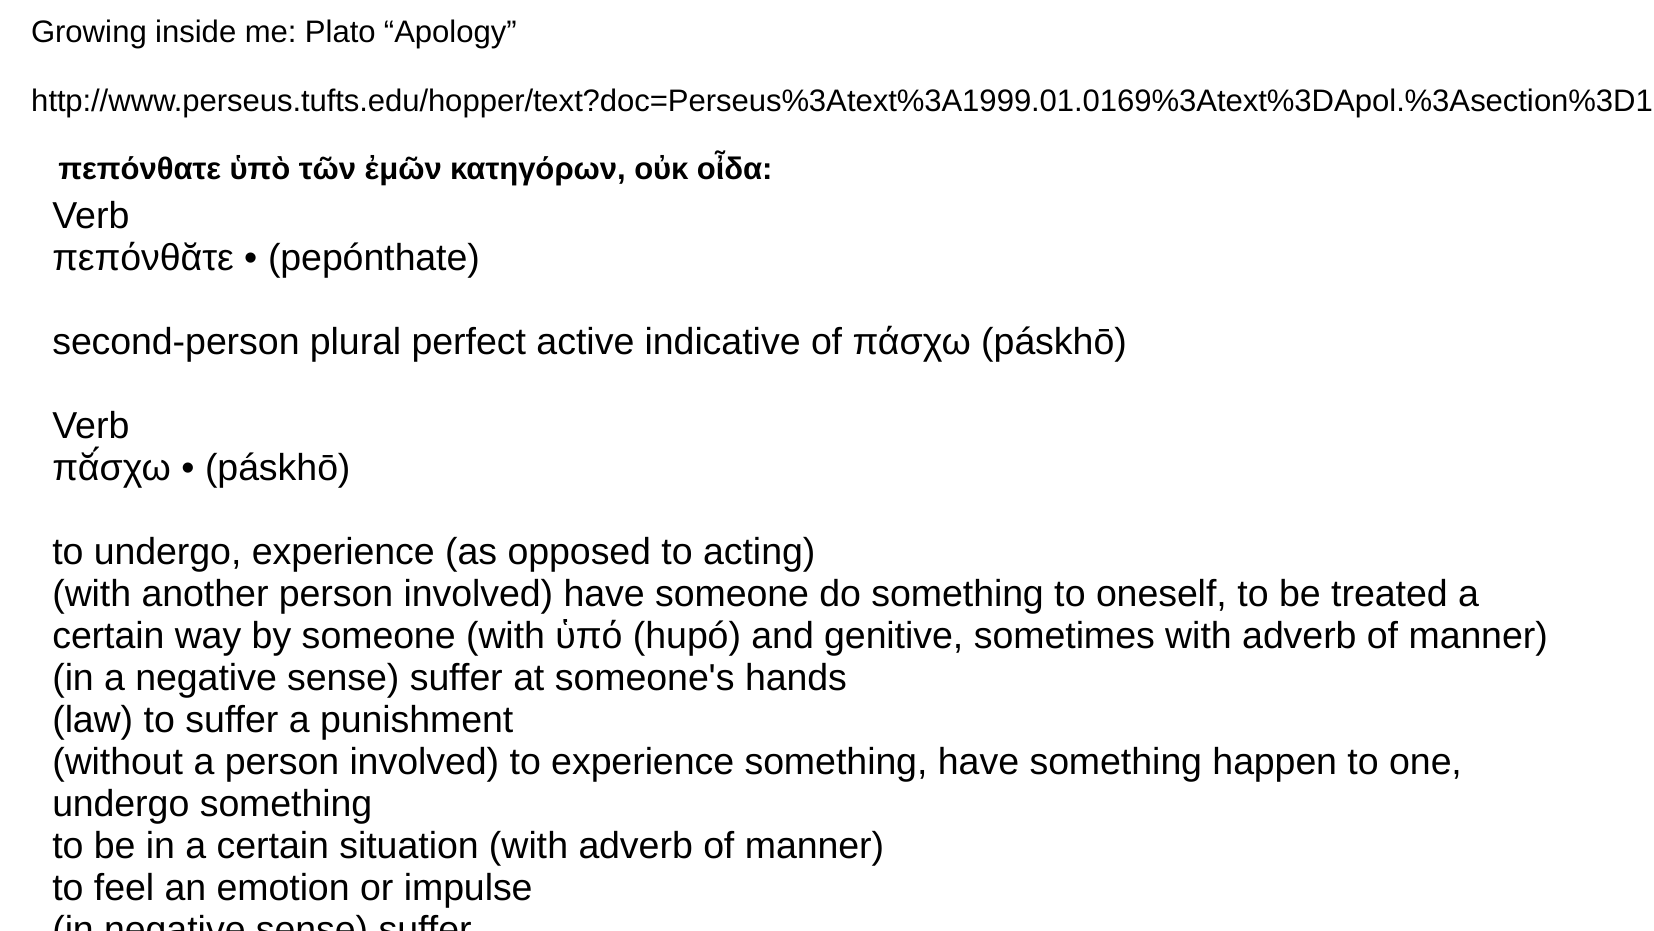

Growing inside me: Plato “Apology”
http://www.perseus.tufts.edu/hopper/text?doc=Perseus%3Atext%3A1999.01.0169%3Atext%3DApol.%3Asection%3D17a
πεπόνθατε ὑπὸ τῶν ἐμῶν κατηγόρων, οὐκ οἶδα:
Verb
πεπόνθᾰτε • (pepónthate)
second-person plural perfect active indicative of πάσχω (páskhō)
Verb
πᾰ́σχω • (páskhō)
to undergo, experience (as opposed to acting)
(with another person involved) have someone do something to oneself, to be treated a certain way by someone (with ὑπό (hupó) and genitive, sometimes with adverb of manner)
(in a negative sense) suffer at someone's hands
(law) to suffer a punishment
(without a person involved) to experience something, have something happen to one, undergo something
to be in a certain situation (with adverb of manner)
to feel an emotion or impulse
(in negative sense) suffer
to be ill or injured in a certain way (with accusative of part affected)
Πάσχω τὴν καρδίαν.
Páskhō tḕn kardían.
I suffer in the [my] heart.